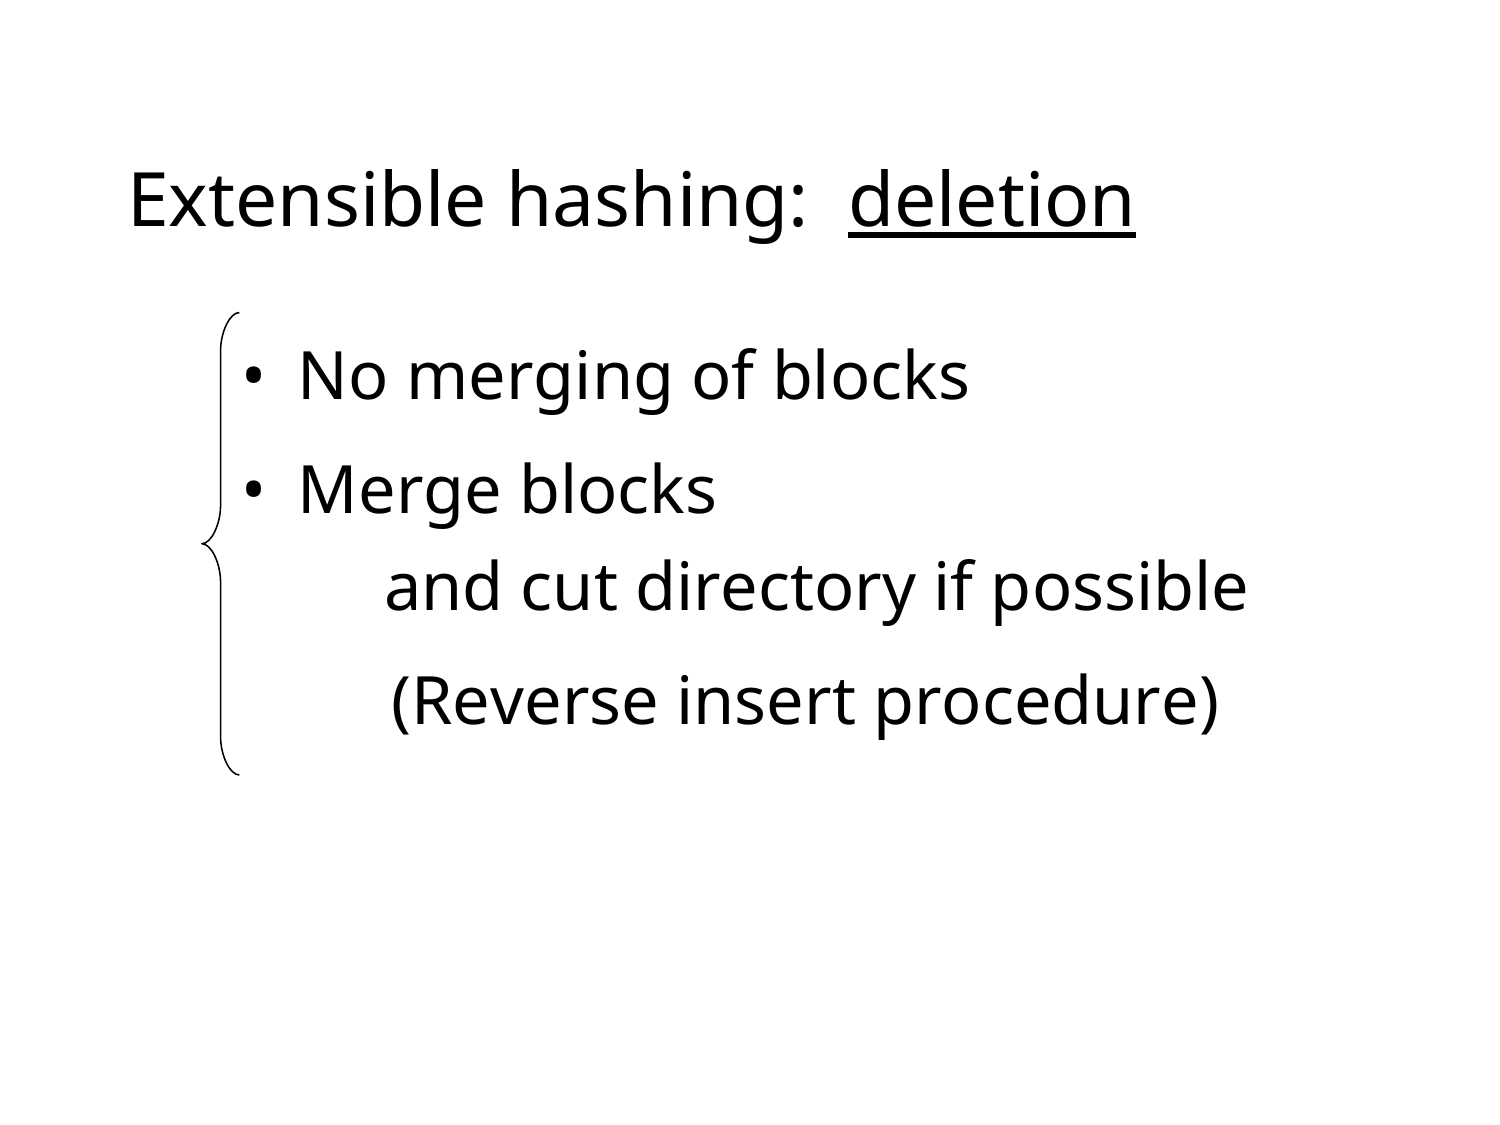

# Extensible hashing: deletion
No merging of blocks
Merge blocks
 and cut directory if possible
		(Reverse insert procedure)